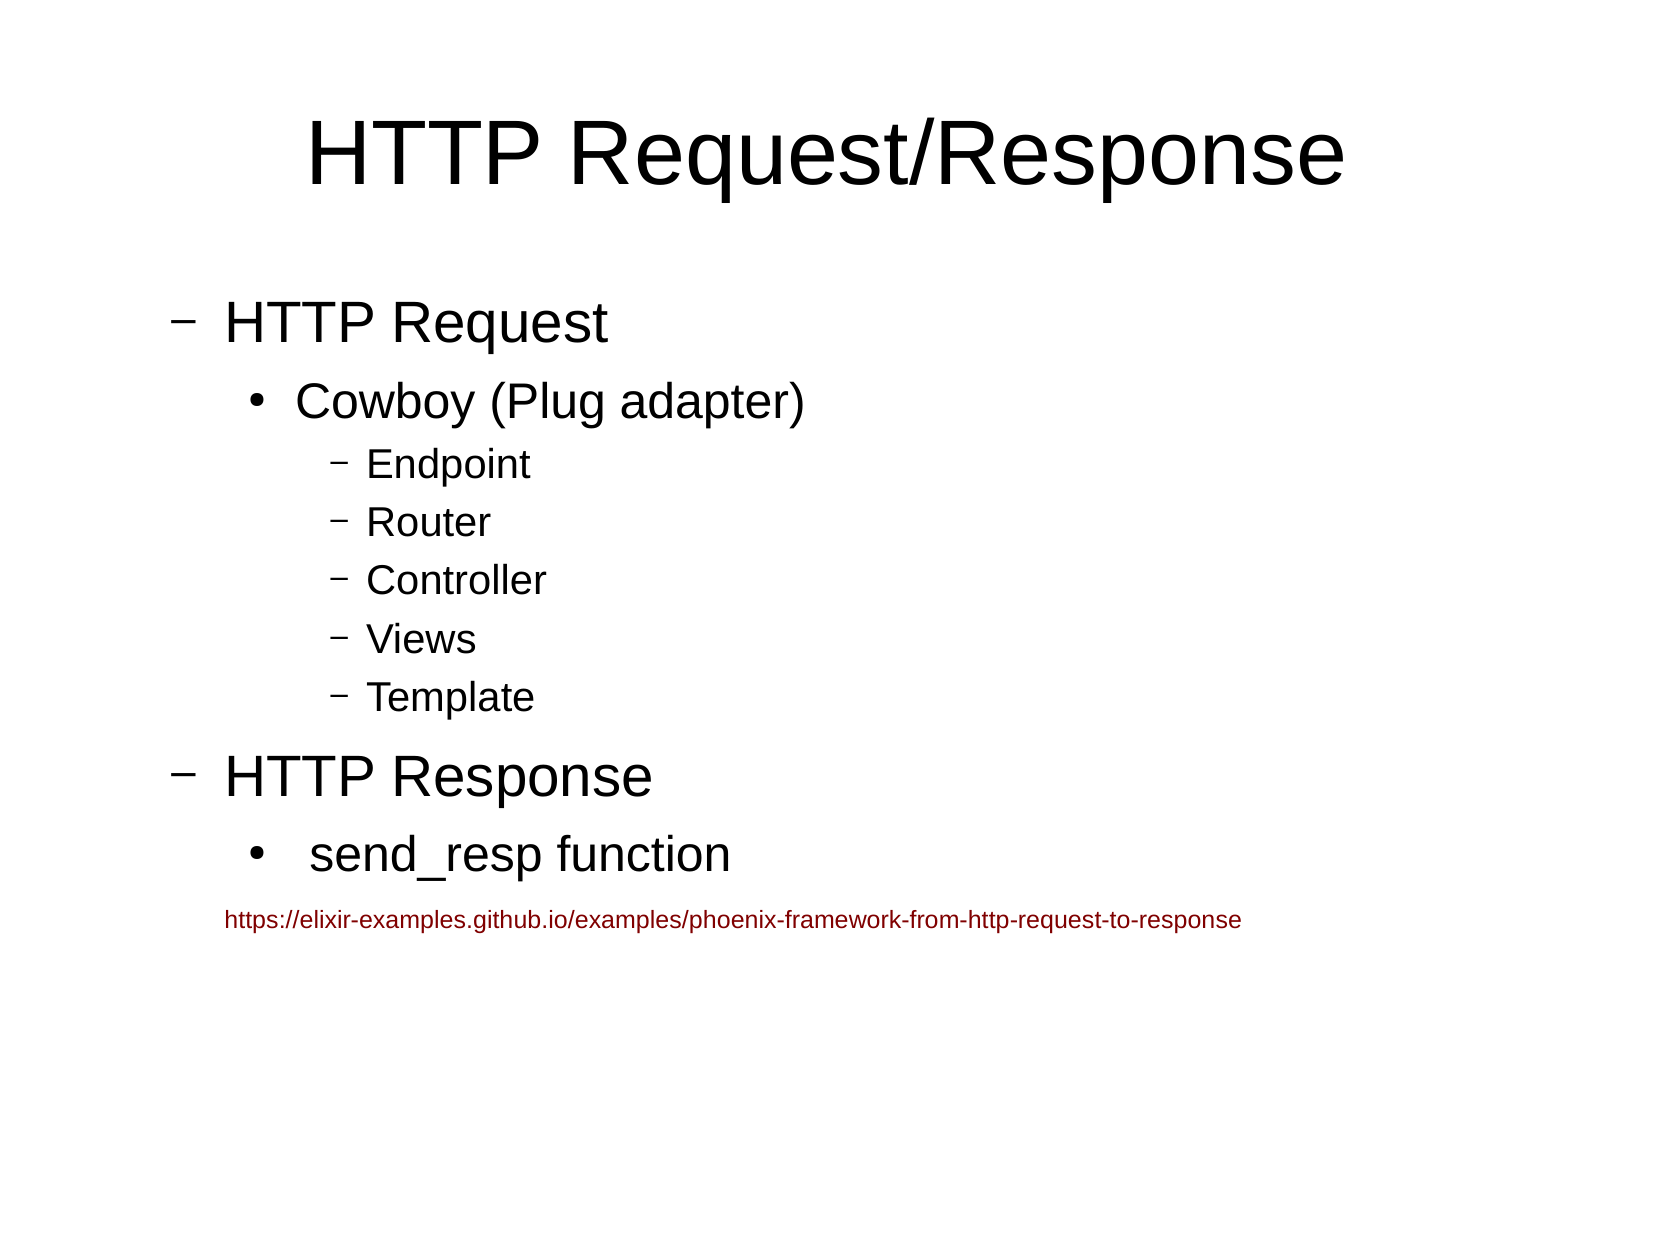

# HTTP Request/Response
HTTP Request
Cowboy (Plug adapter)
Endpoint
Router
Controller
Views
Template
HTTP Response
 send_resp function
https://elixir-examples.github.io/examples/phoenix-framework-from-http-request-to-response